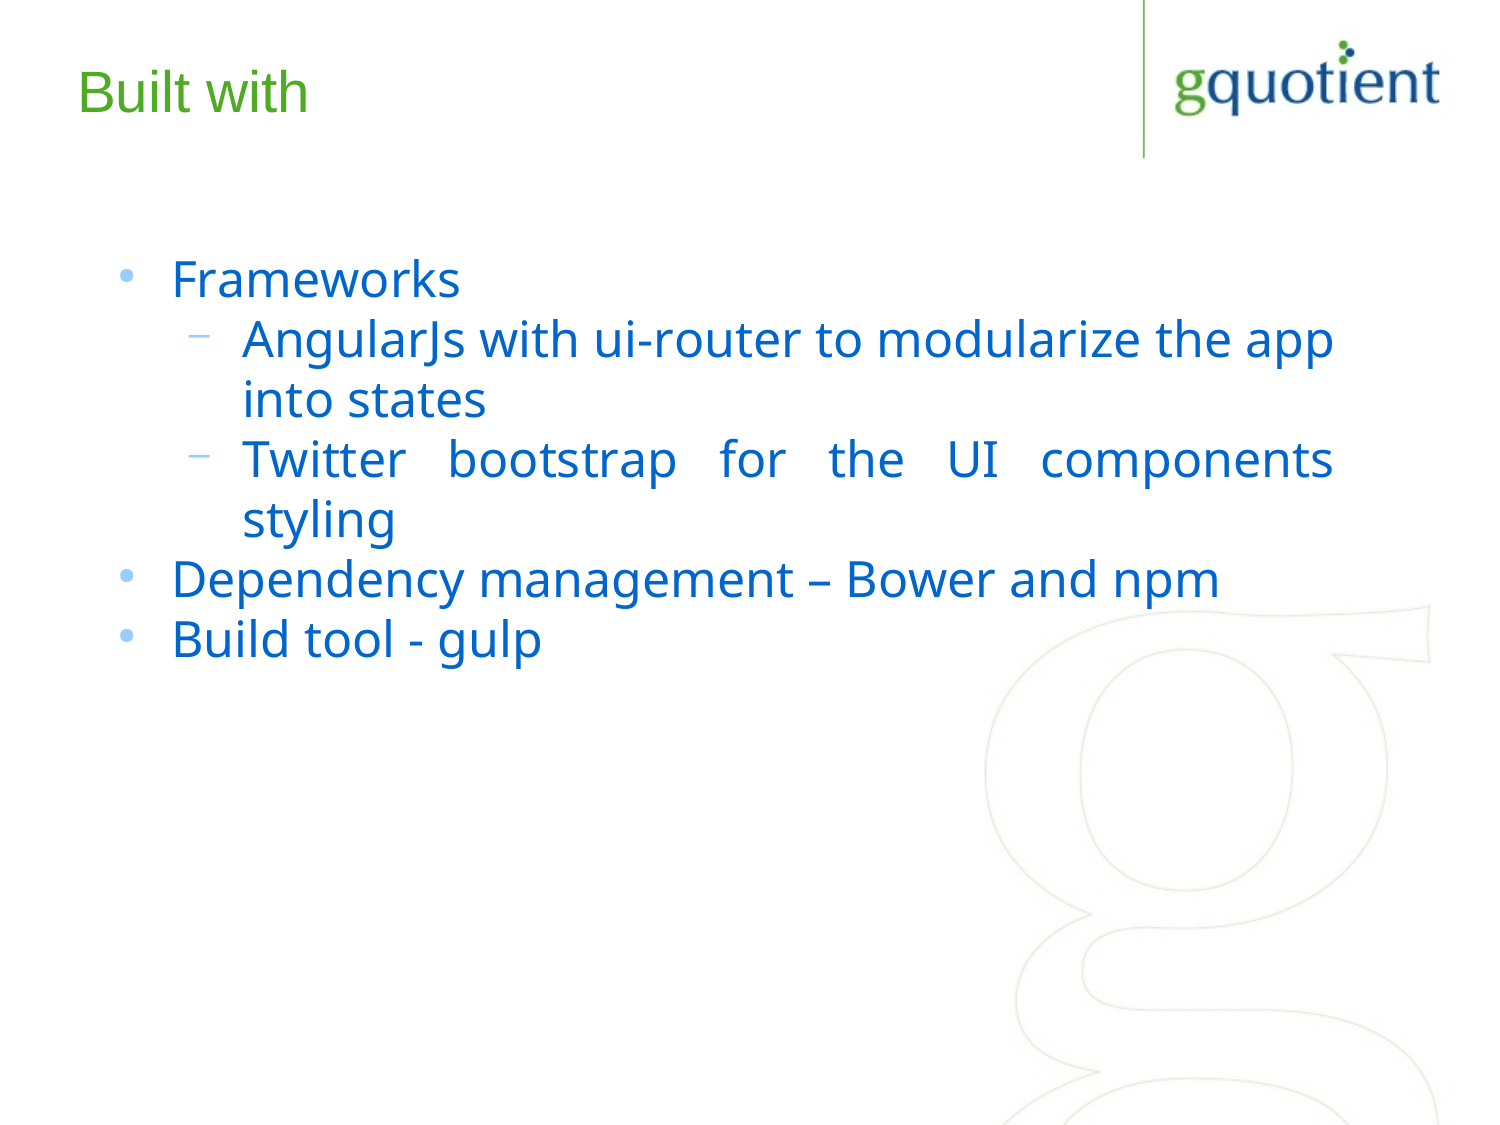

# Built with
Frameworks
AngularJs with ui-router to modularize the app into states
Twitter bootstrap for the UI components styling
Dependency management – Bower and npm
Build tool - gulp